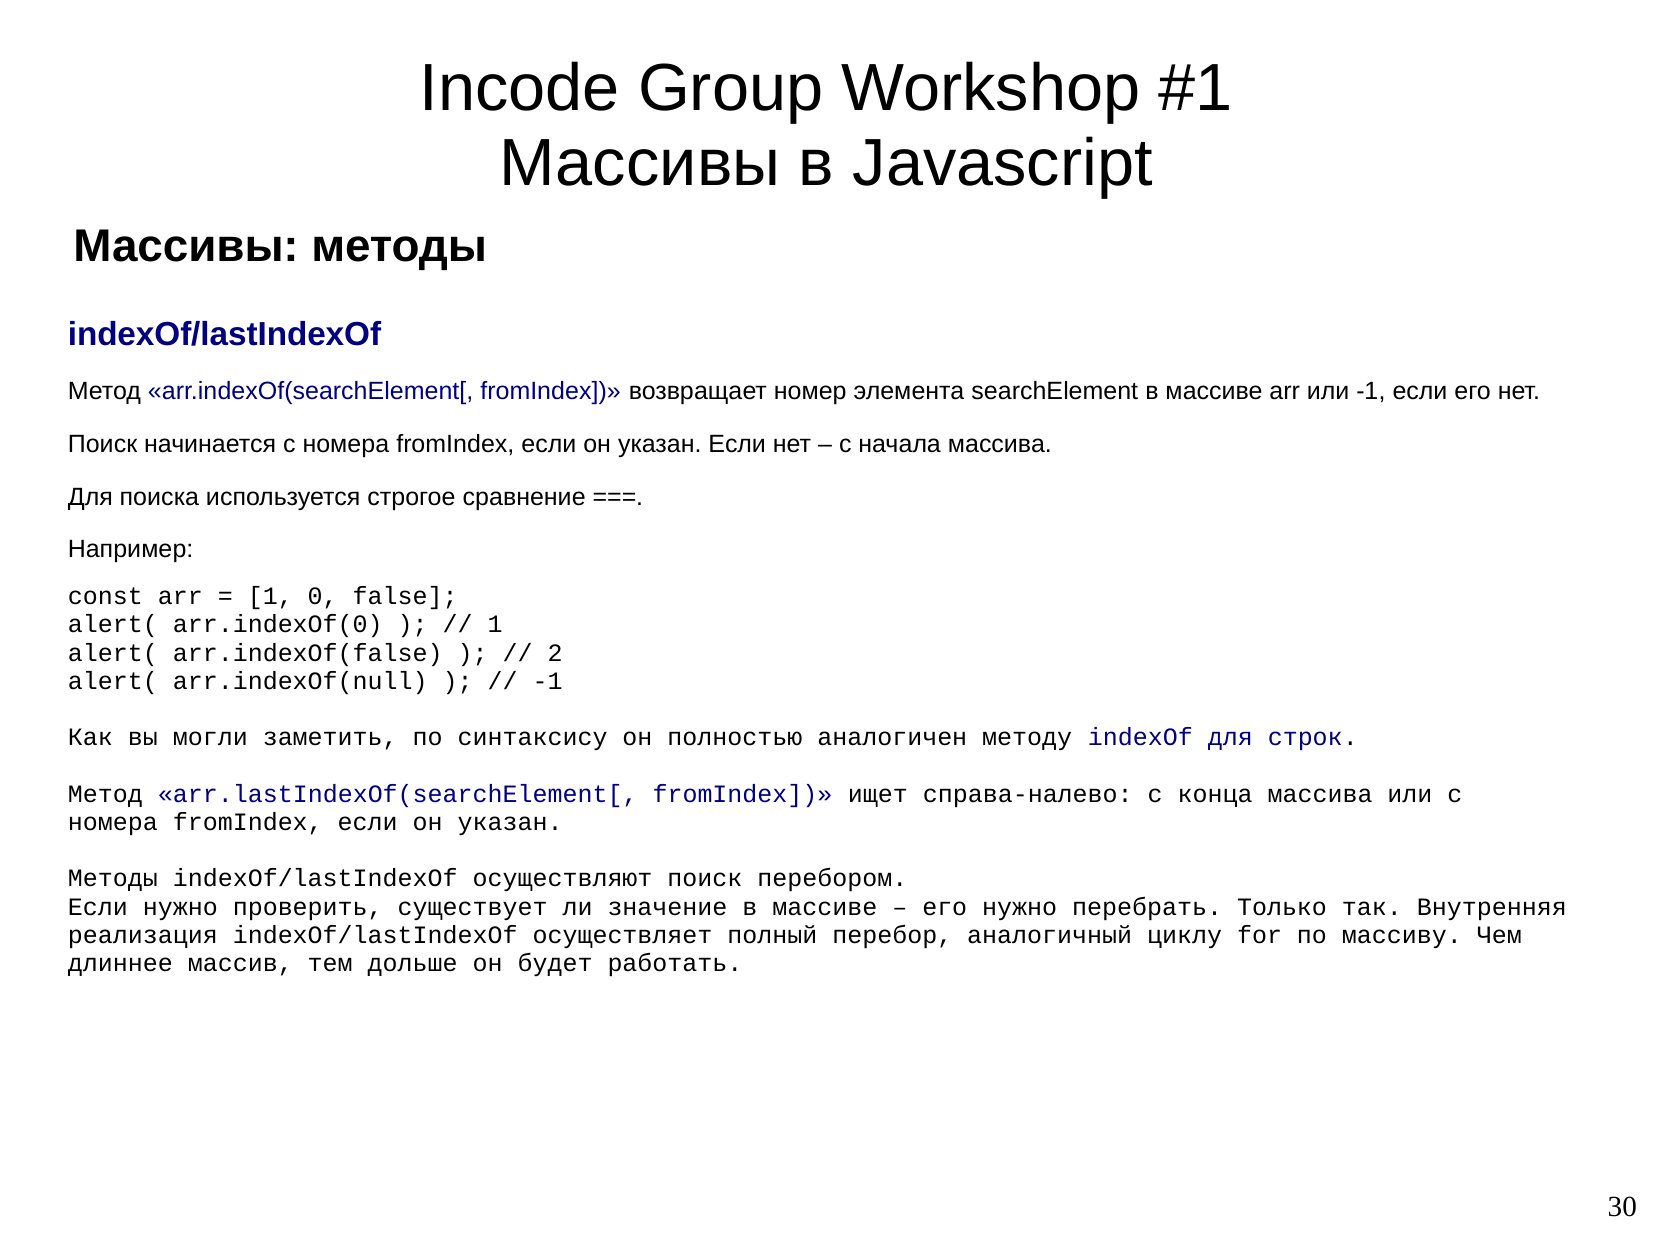

# Incode Group Workshop #1 Массивы в Javascript
Массивы: методы
indexOf/lastIndexOf
Метод «arr.indexOf(searchElement[, fromIndex])» возвращает номер элемента searchElement в массиве arr или -1, если его нет.
Поиск начинается с номера fromIndex, если он указан. Если нет – с начала массива.
Для поиска используется строгое сравнение ===.
Например:
const arr = [1, 0, false];
alert( arr.indexOf(0) ); // 1
alert( arr.indexOf(false) ); // 2
alert( arr.indexOf(null) ); // -1
Как вы могли заметить, по синтаксису он полностью аналогичен методу indexOf для строк.
Метод «arr.lastIndexOf(searchElement[, fromIndex])» ищет справа-налево: с конца массива или с номера fromIndex, если он указан.
Методы indexOf/lastIndexOf осуществляют поиск перебором.
Если нужно проверить, существует ли значение в массиве – его нужно перебрать. Только так. Внутренняя реализация indexOf/lastIndexOf осуществляет полный перебор, аналогичный циклу for по массиву. Чем длиннее массив, тем дольше он будет работать.
30